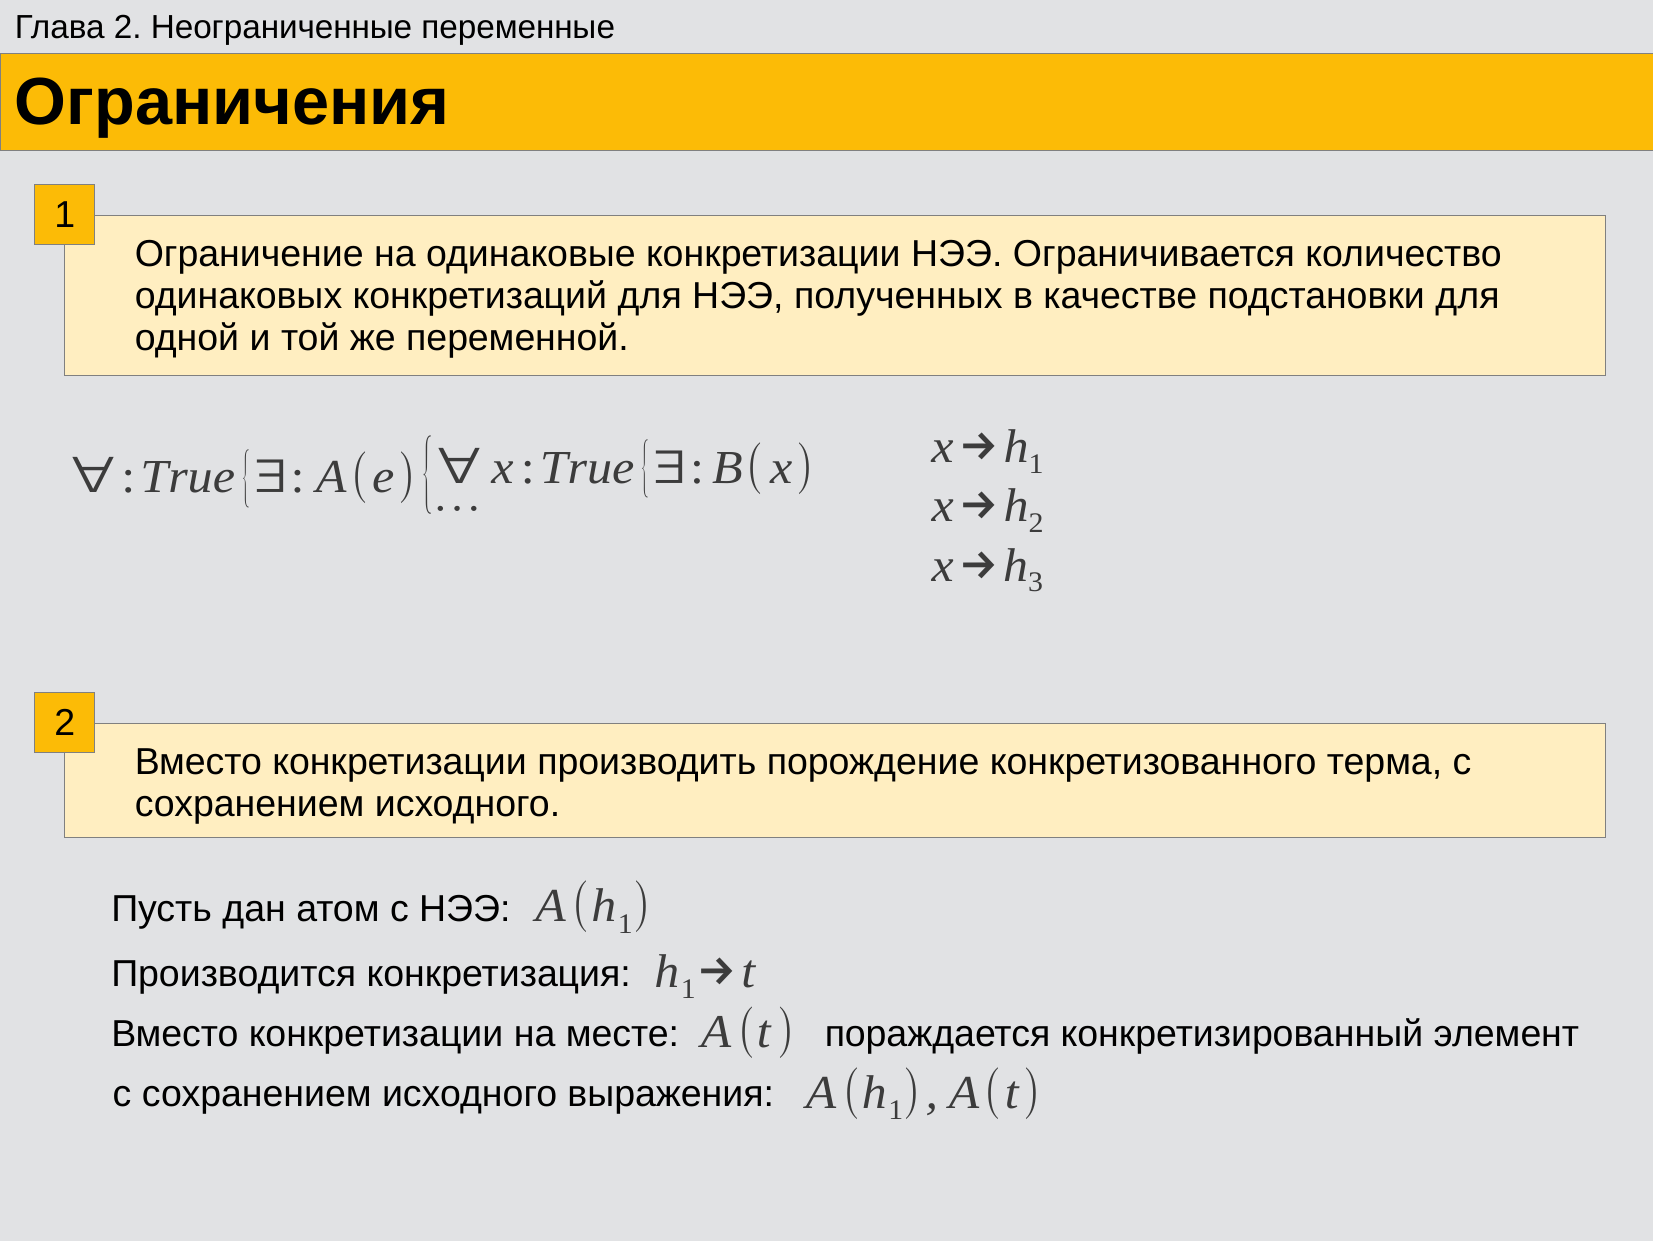

Глава 2. Неограниченные переменные
Ограничения
1
Ограничение на одинаковые конкретизации НЭЭ. Ограничивается количество
одинаковых конкретизаций для НЭЭ, полученных в качестве подстановки для
одной и той же переменной.
2
Вместо конкретизации производить порождение конкретизованного терма, с
сохранением исходного.
Пусть дан атом с НЭЭ:
Производится конкретизация:
Вместо конкретизации на месте:
пораждается конкретизированный элемент
с сохранением исходного выражения: